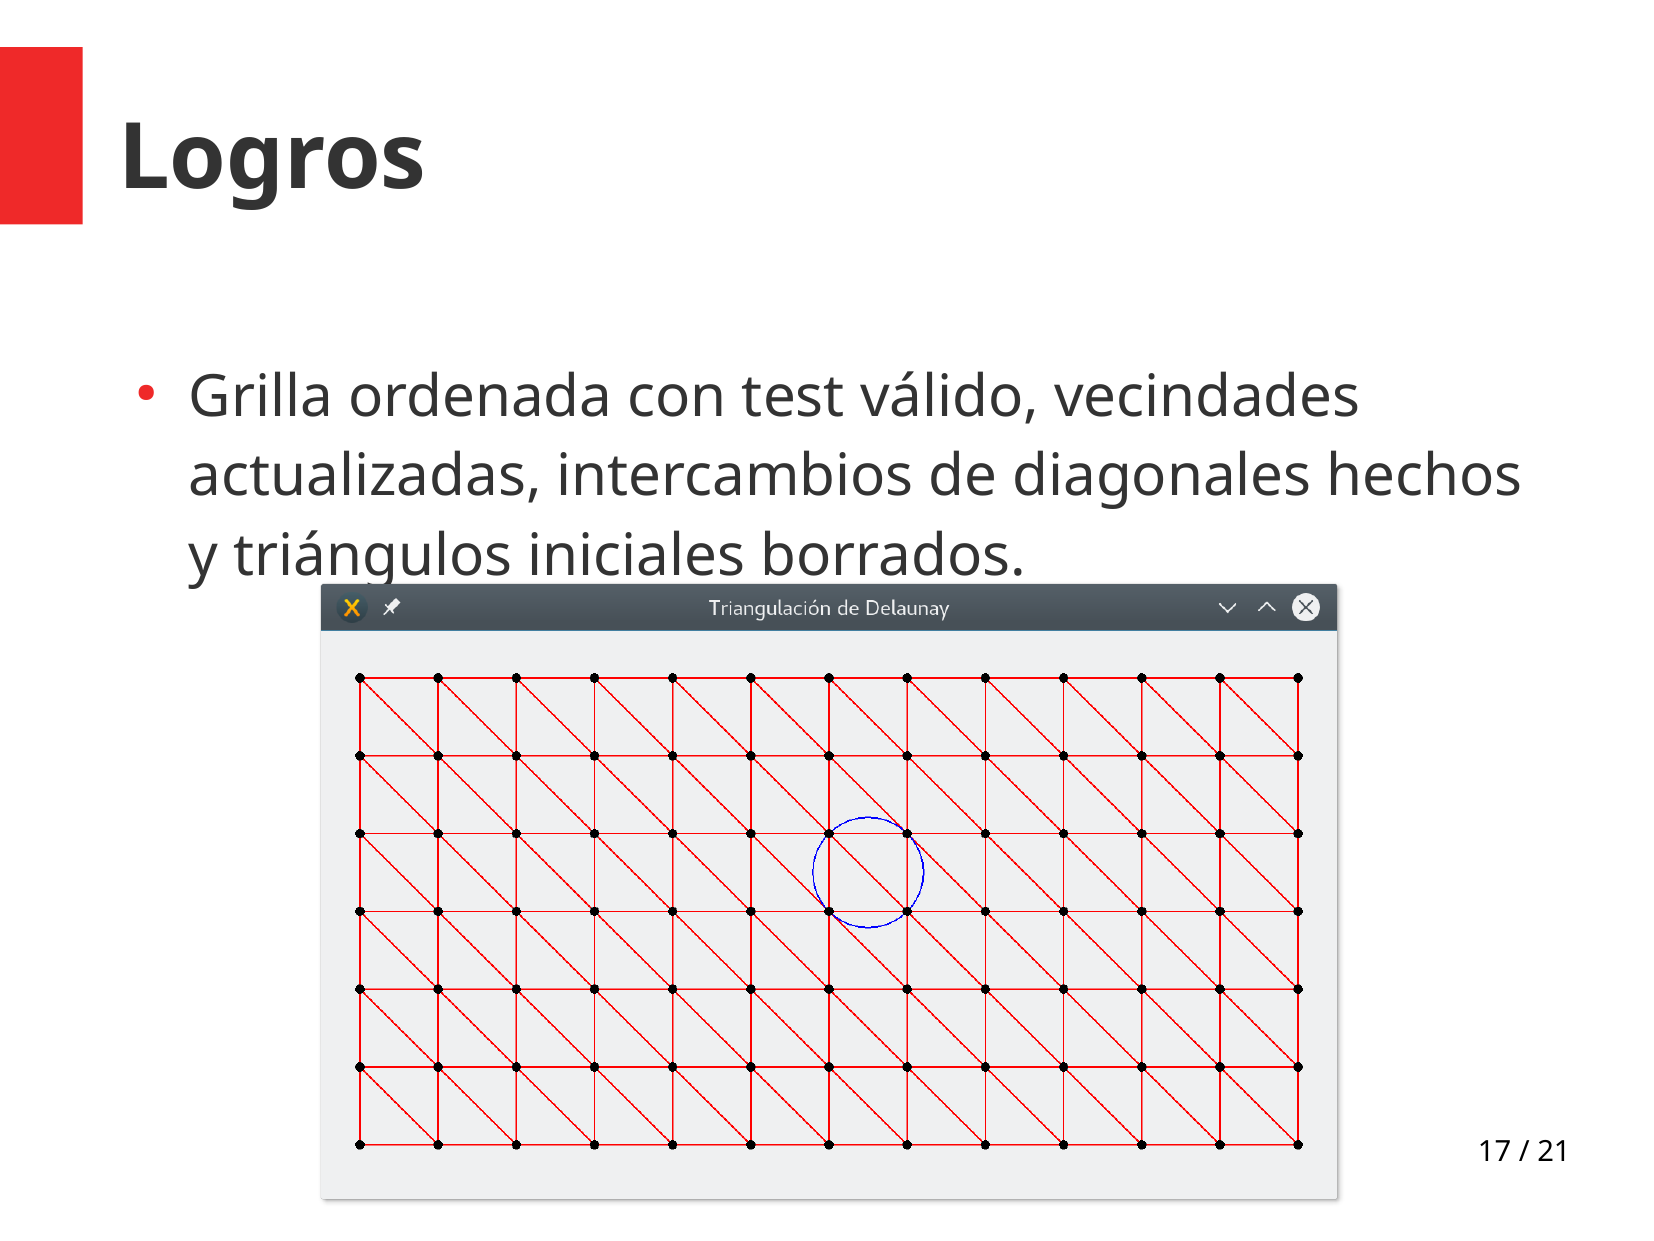

# Logros
Grilla ordenada con test válido, vecindades actualizadas, intercambios de diagonales hechos y triángulos iniciales borrados.
17